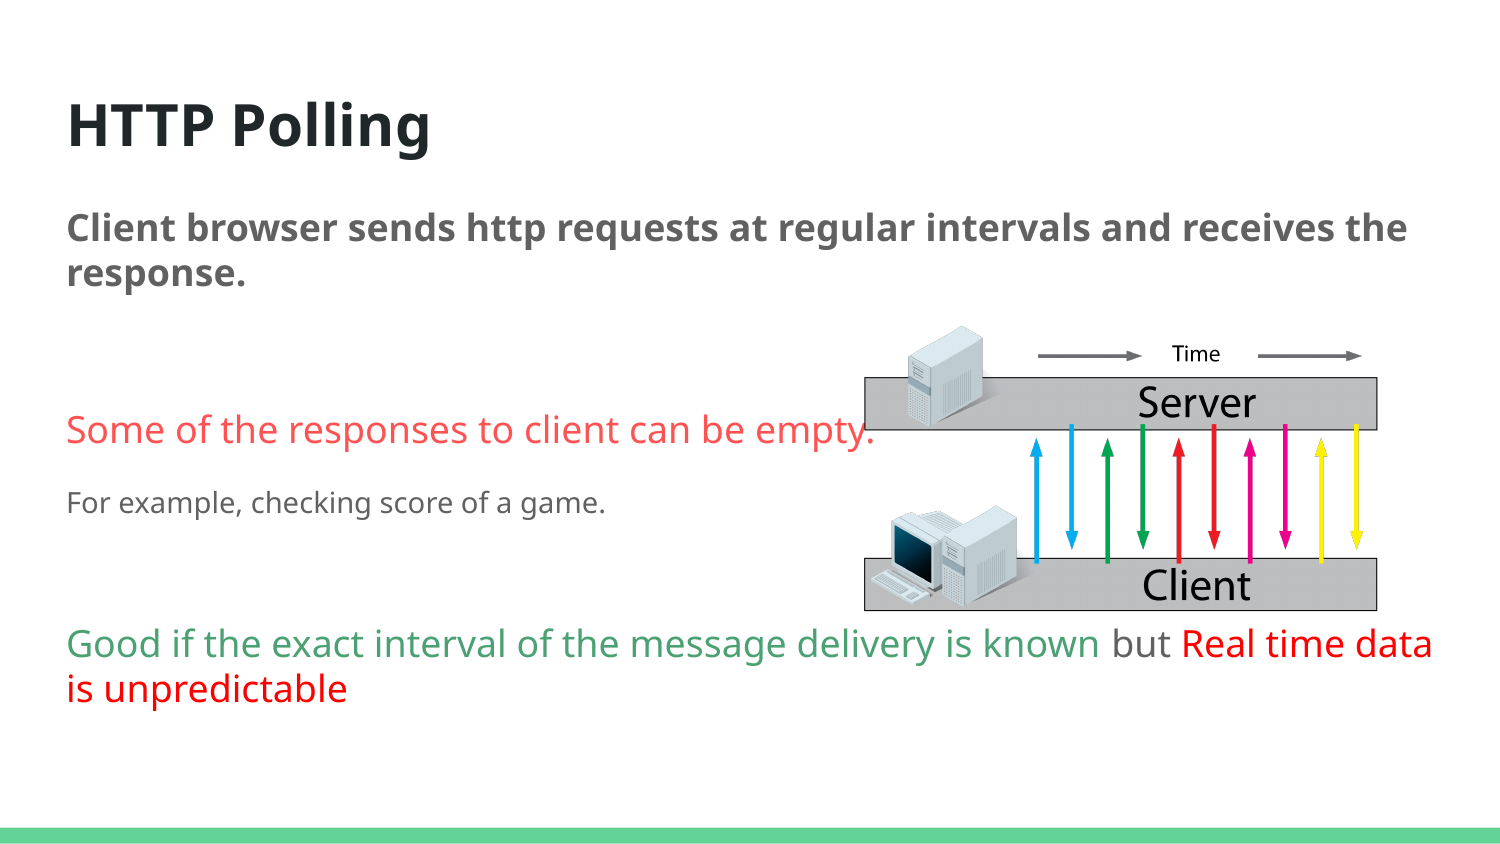

# HTTP Polling
Client browser sends http requests at regular intervals and receives the response.
Some of the responses to client can be empty.
For example, checking score of a game.
Good if the exact interval of the message delivery is known but Real time data is unpredictable